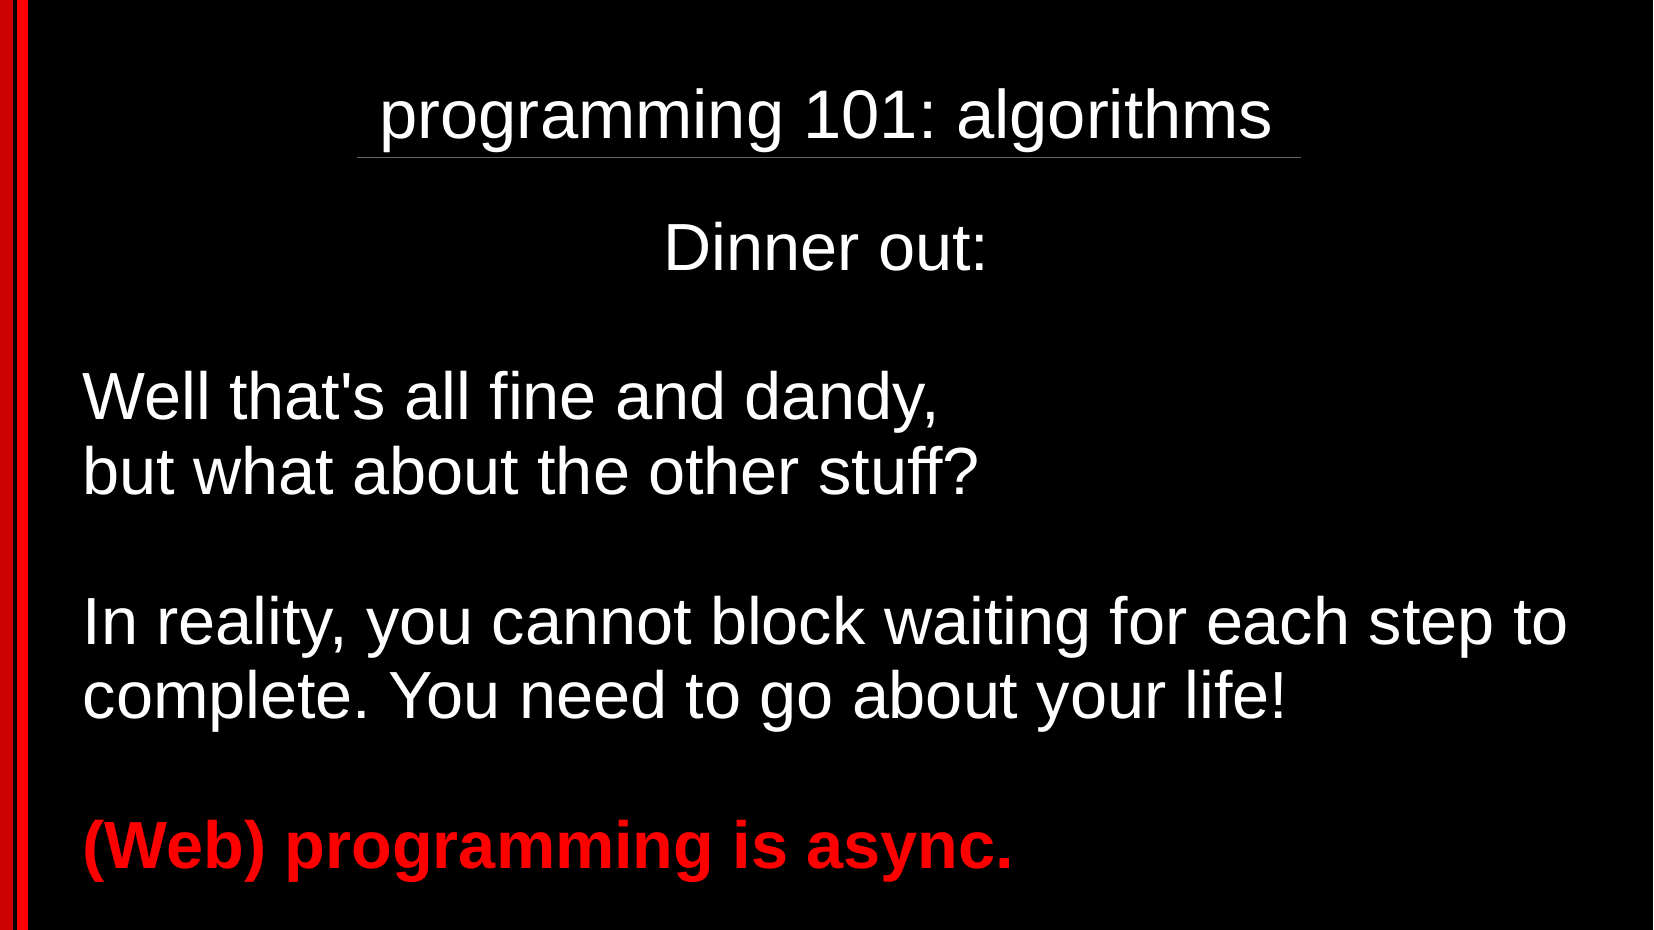

programming 101: algorithms
# Dinner out:
Well that's all fine and dandy,
but what about the other stuff?
In reality, you cannot block waiting for each step to complete. You need to go about your life!
(Web) programming is async.